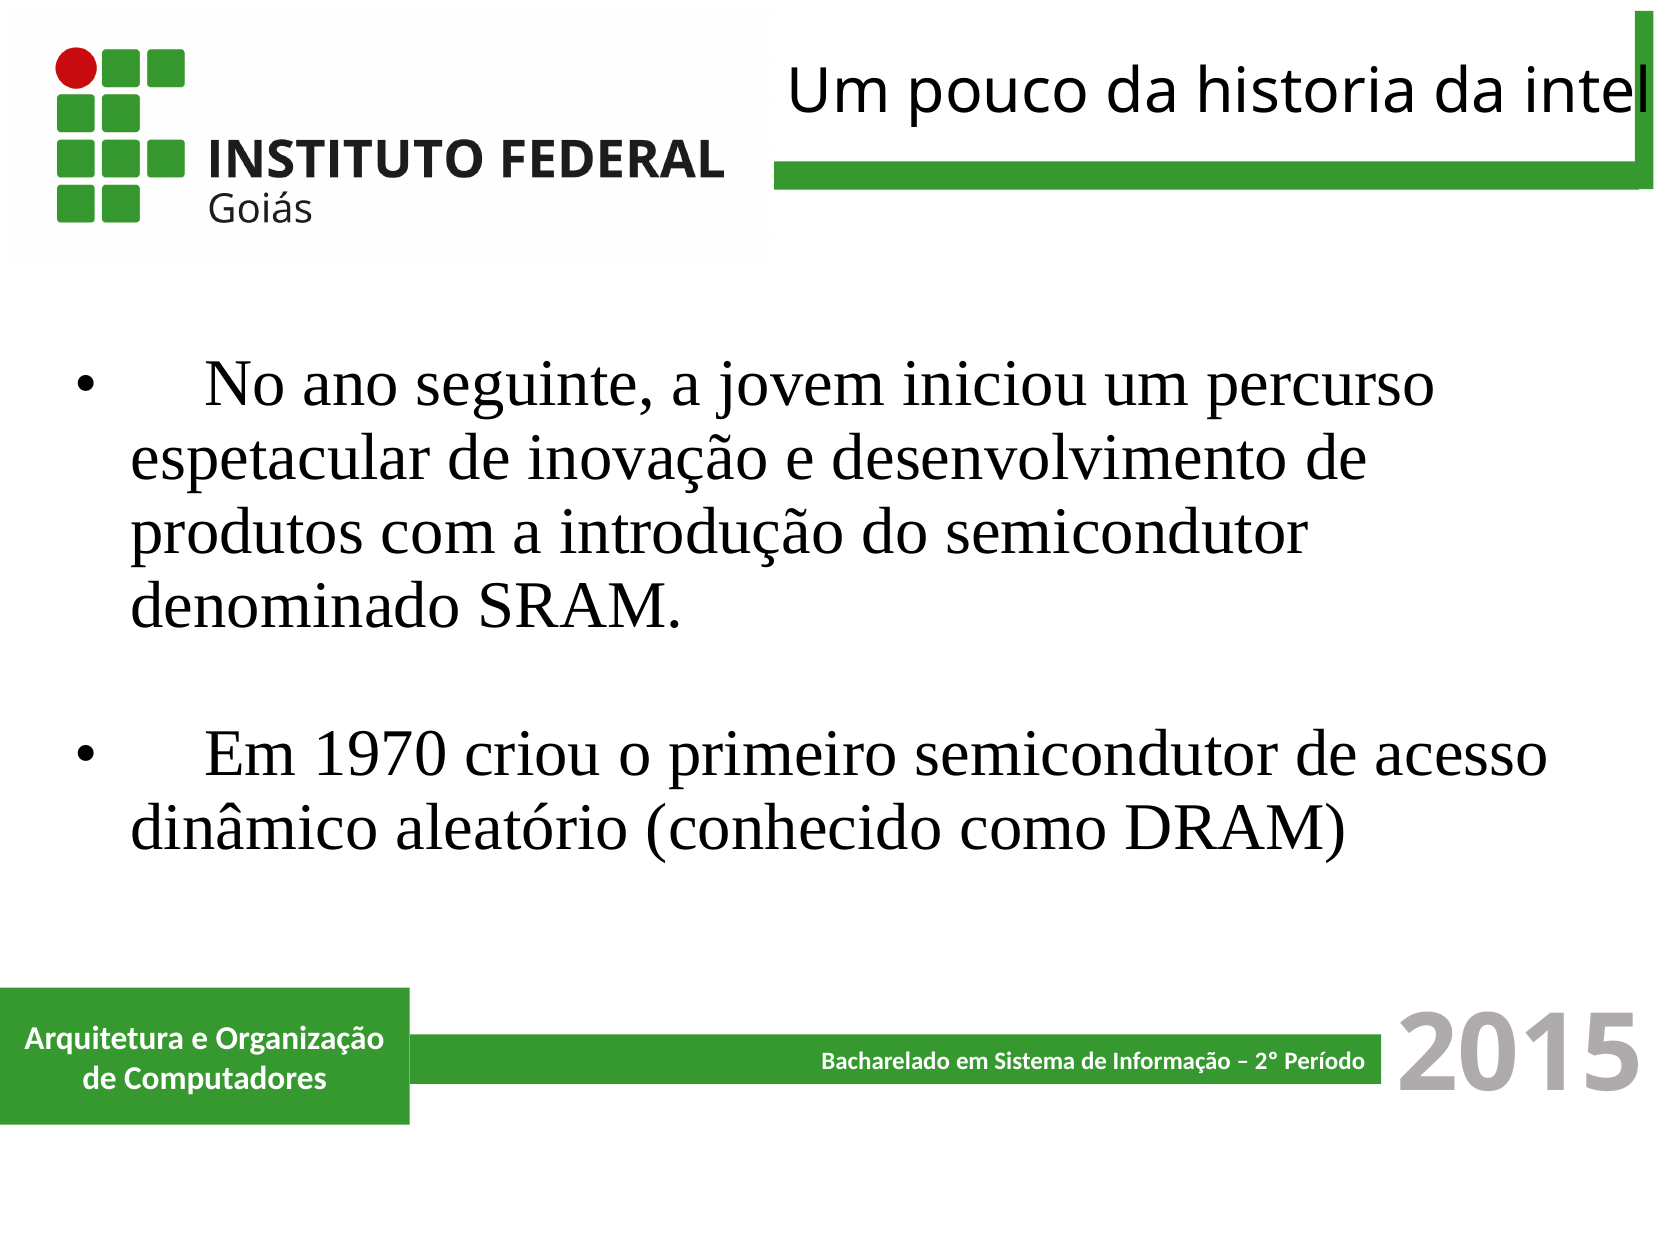

Um pouco da historia da intel
•	No ano seguinte, a jovem iniciou um percurso espetacular de inovação e desenvolvimento de produtos com a introdução do semicondutor denominado SRAM.
•	Em 1970 criou o primeiro semicondutor de acesso dinâmico aleatório (conhecido como DRAM)
2015
Arquitetura e Organização de Computadores
Bacharelado em Sistema de Informação – 2º Período